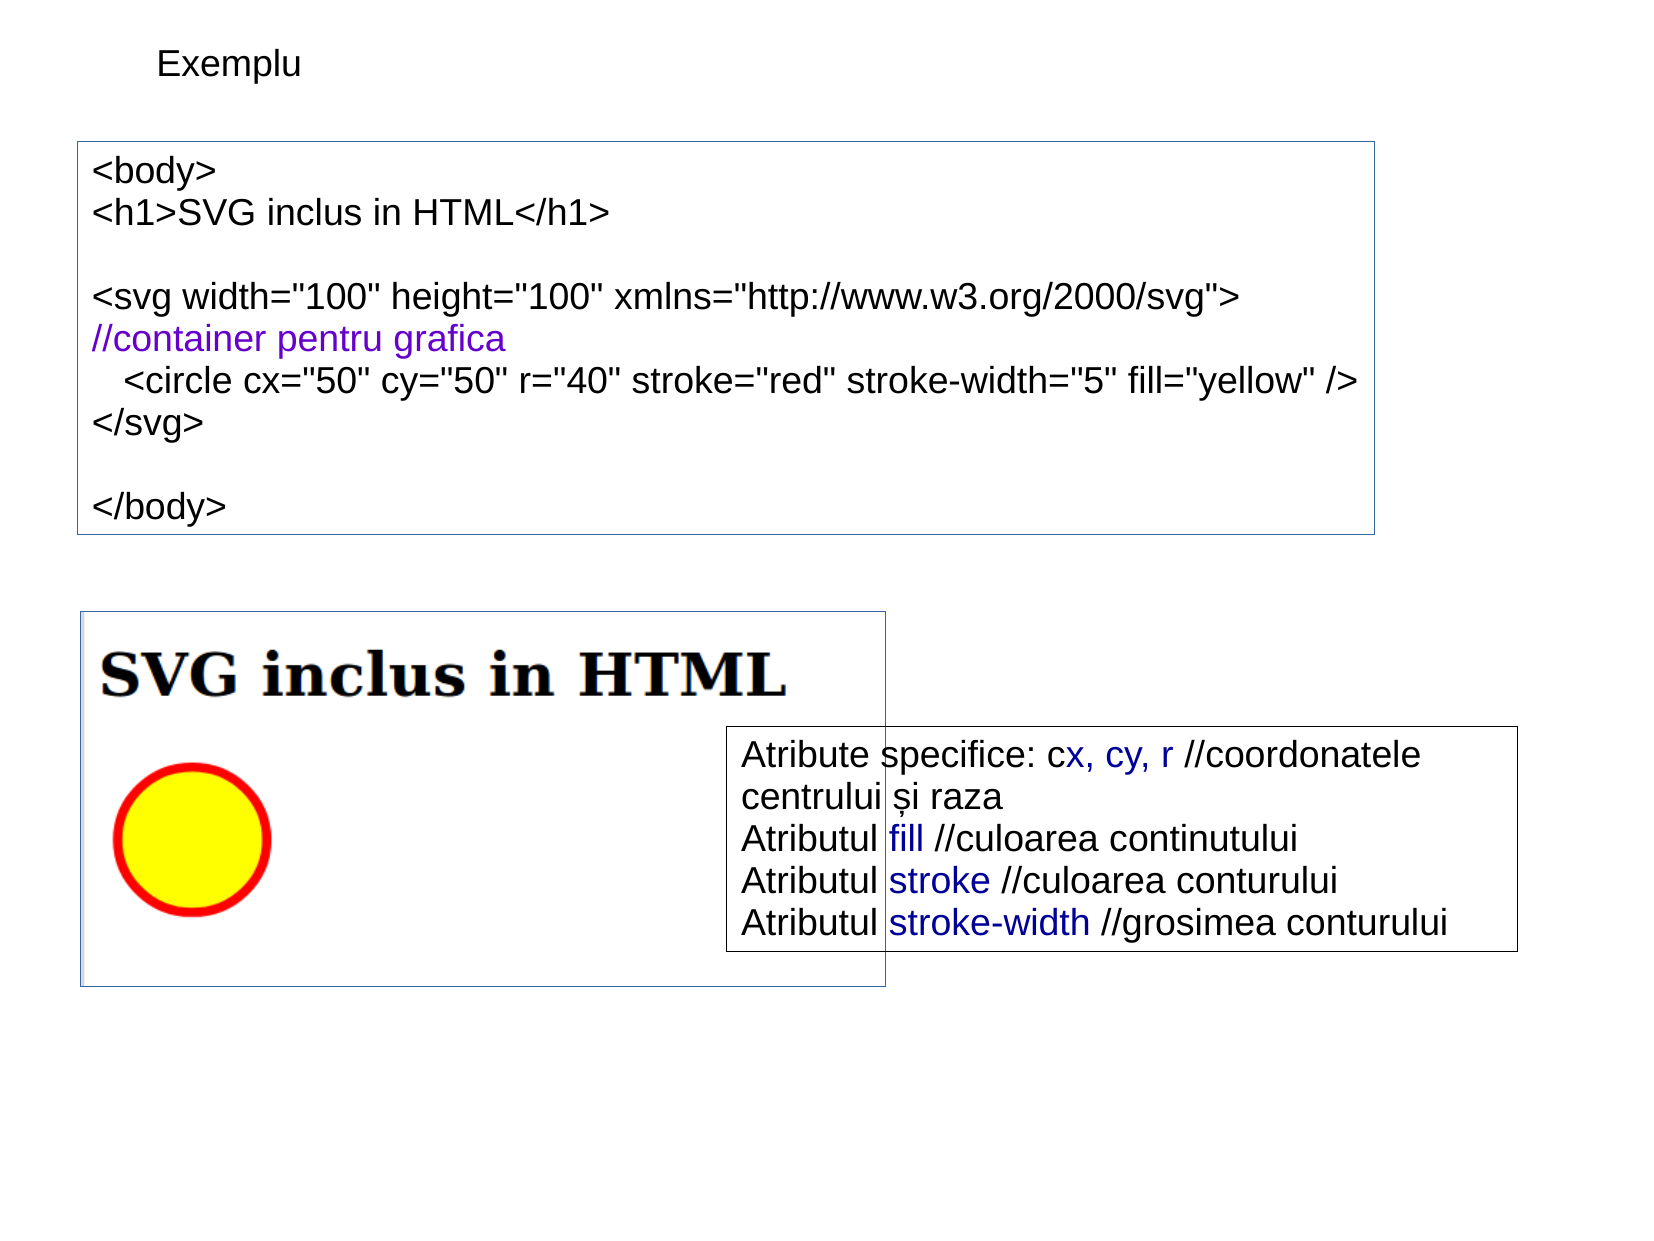

Exemplu
<body>
<h1>SVG inclus in HTML</h1>
<svg width="100" height="100" xmlns="http://www.w3.org/2000/svg"> //container pentru grafica
 <circle cx="50" cy="50" r="40" stroke="red" stroke-width="5" fill="yellow" />
</svg>
</body>
Atribute specifice: cx, cy, r //coordonatele centrului și raza
Atributul fill //culoarea continutului
Atributul stroke //culoarea conturului
Atributul stroke-width //grosimea conturului